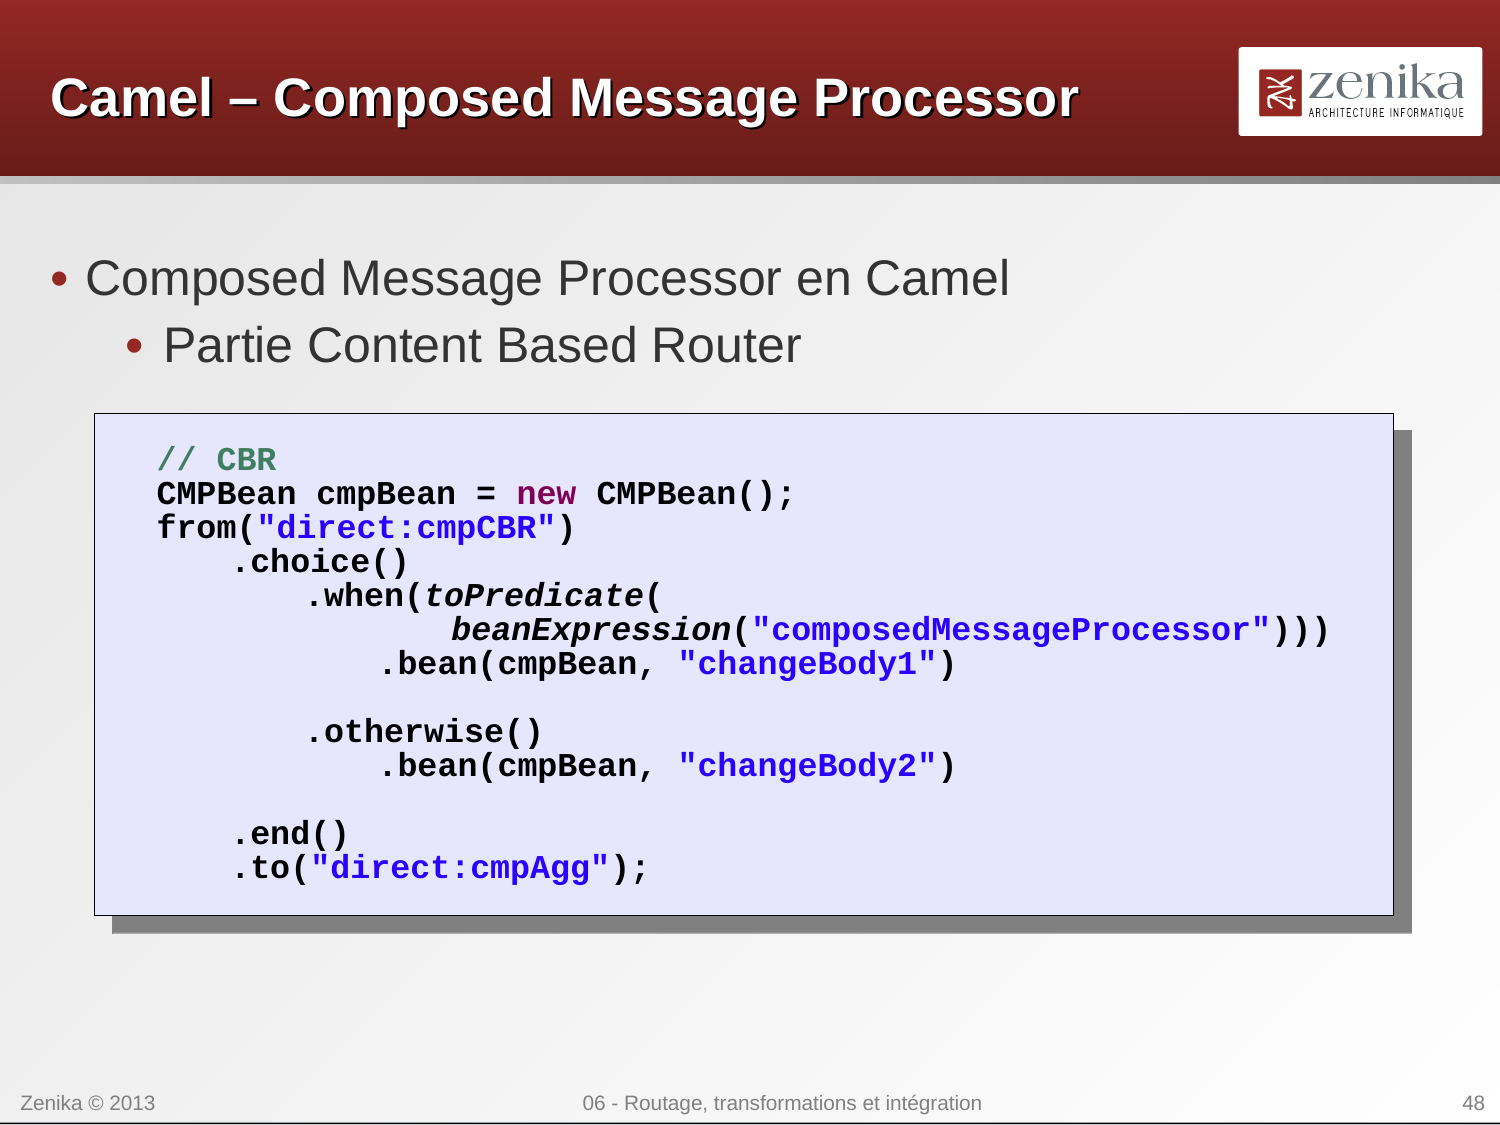

# Camel – Composed Message Processor
Composed Message Processor en Camel
Partie Content Based Router
// CBR
CMPBean cmpBean = new CMPBean();
from("direct:cmpCBR")
	.choice()
		.when(toPredicate(
				beanExpression("composedMessageProcessor")))
			.bean(cmpBean, "changeBody1")
		.otherwise()
			.bean(cmpBean, "changeBody2")
	.end()
	.to("direct:cmpAgg");